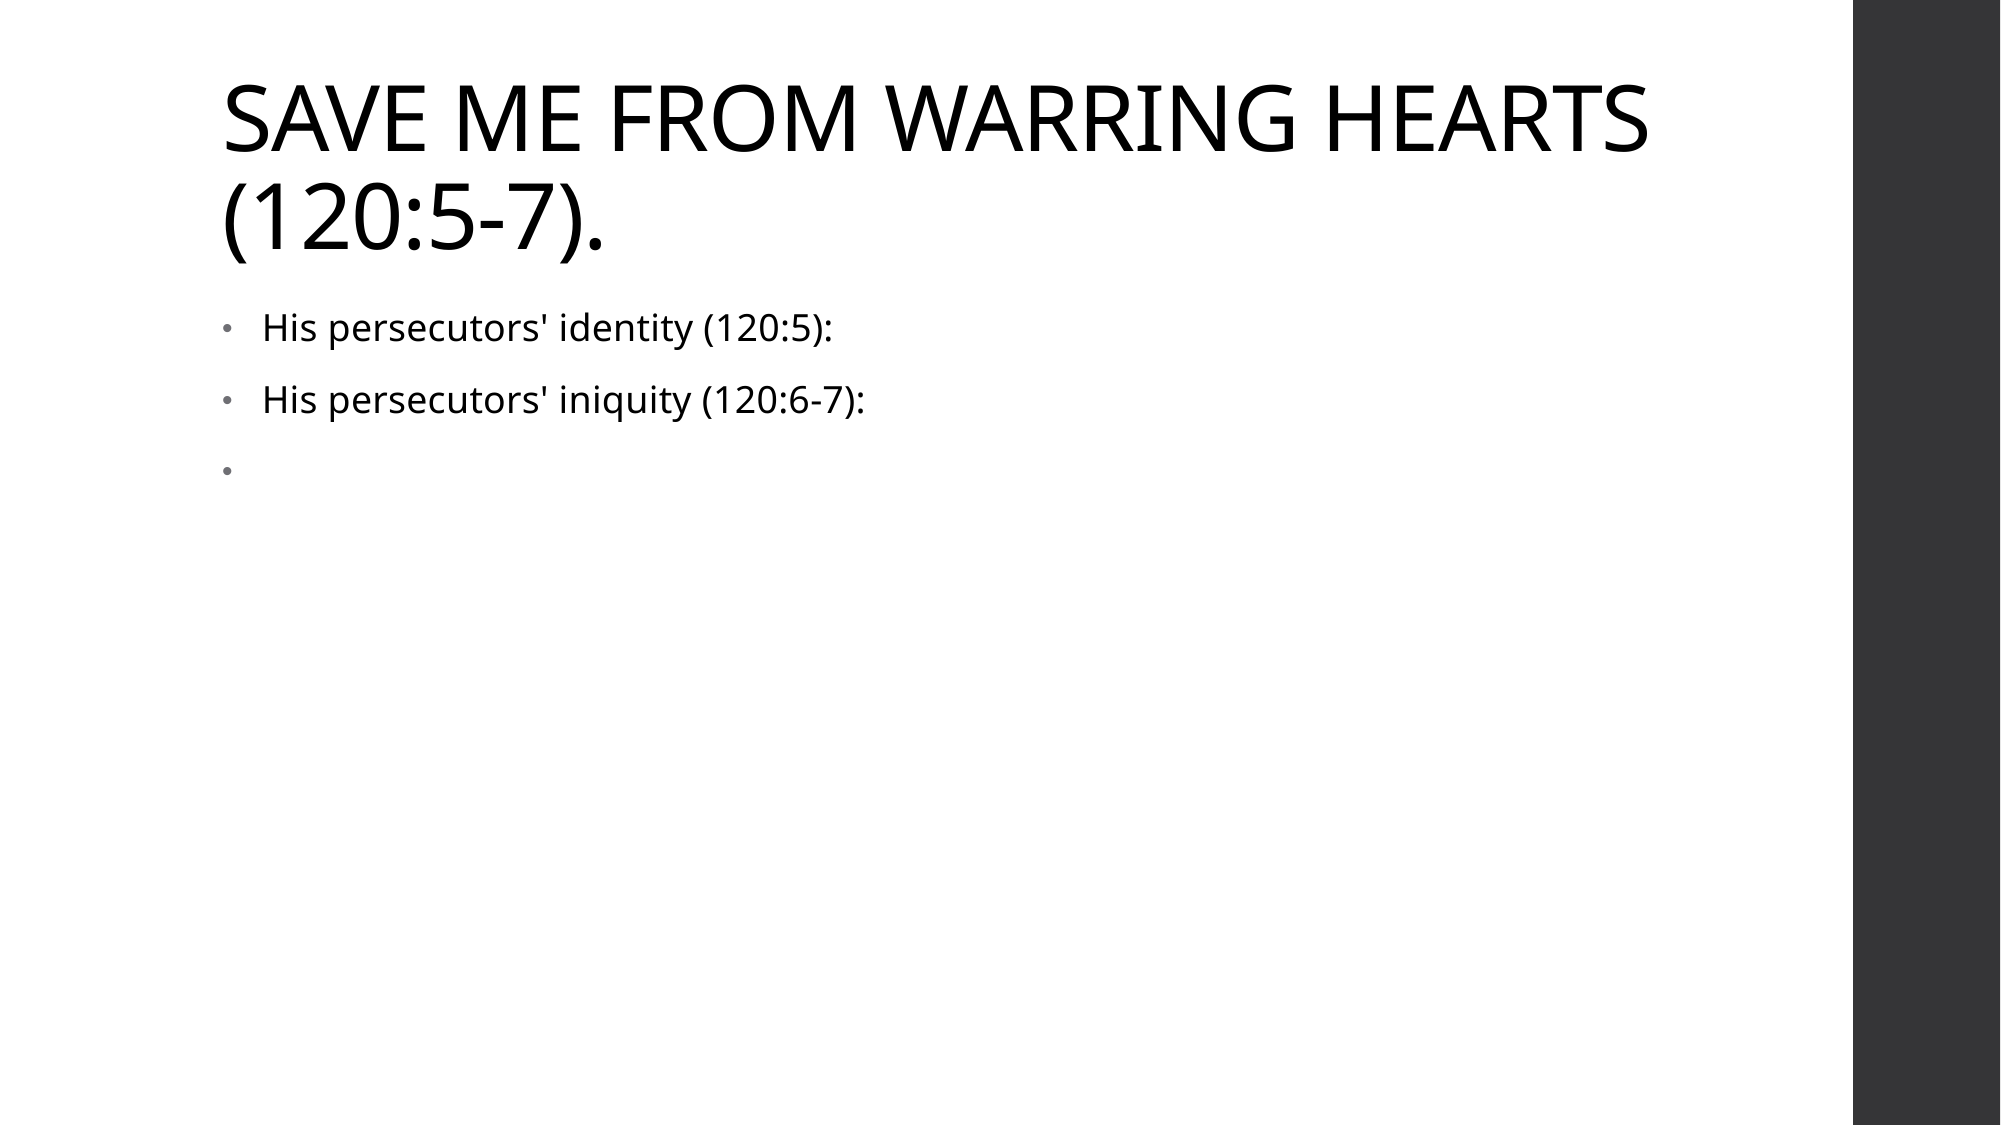

# SAVE ME FROM WARRING HEARTS (120:5-7).
 His persecutors' identity (120:5):
 His persecutors' iniquity (120:6-7):